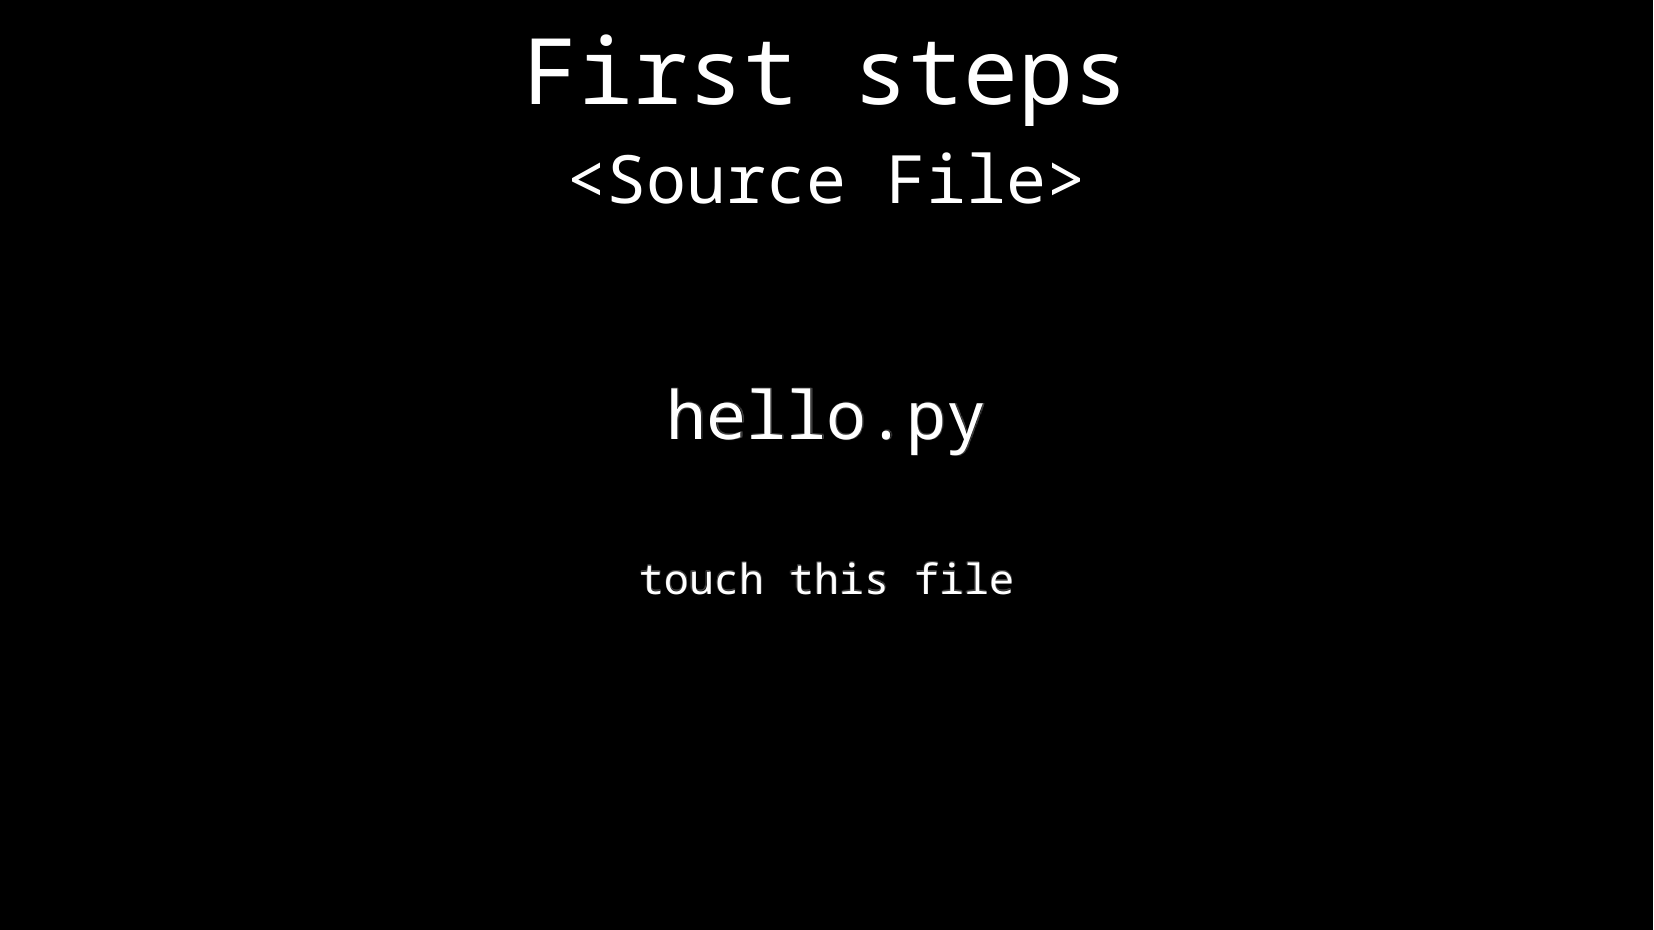

First steps
<Source File>
# hello.py
touch this file